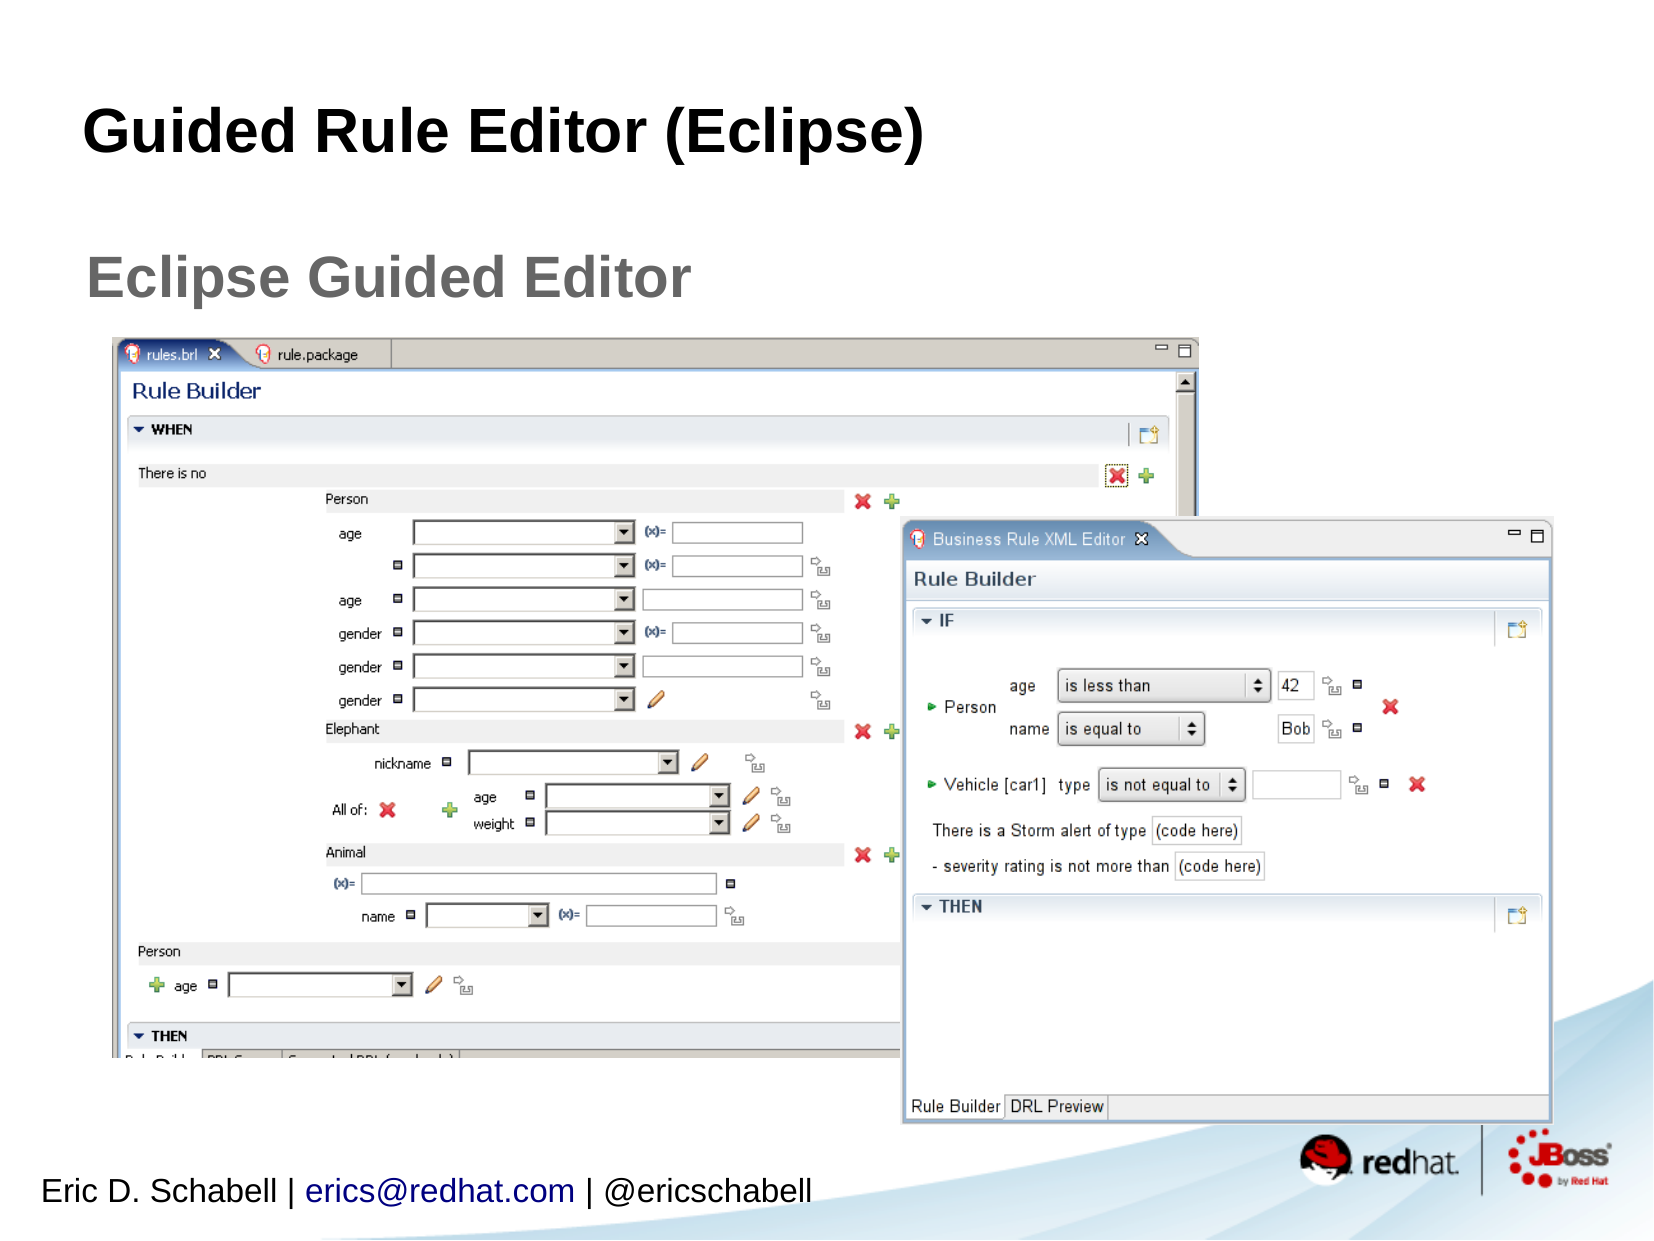

# Guided Rule Editor (Eclipse)
Eclipse Guided Editor